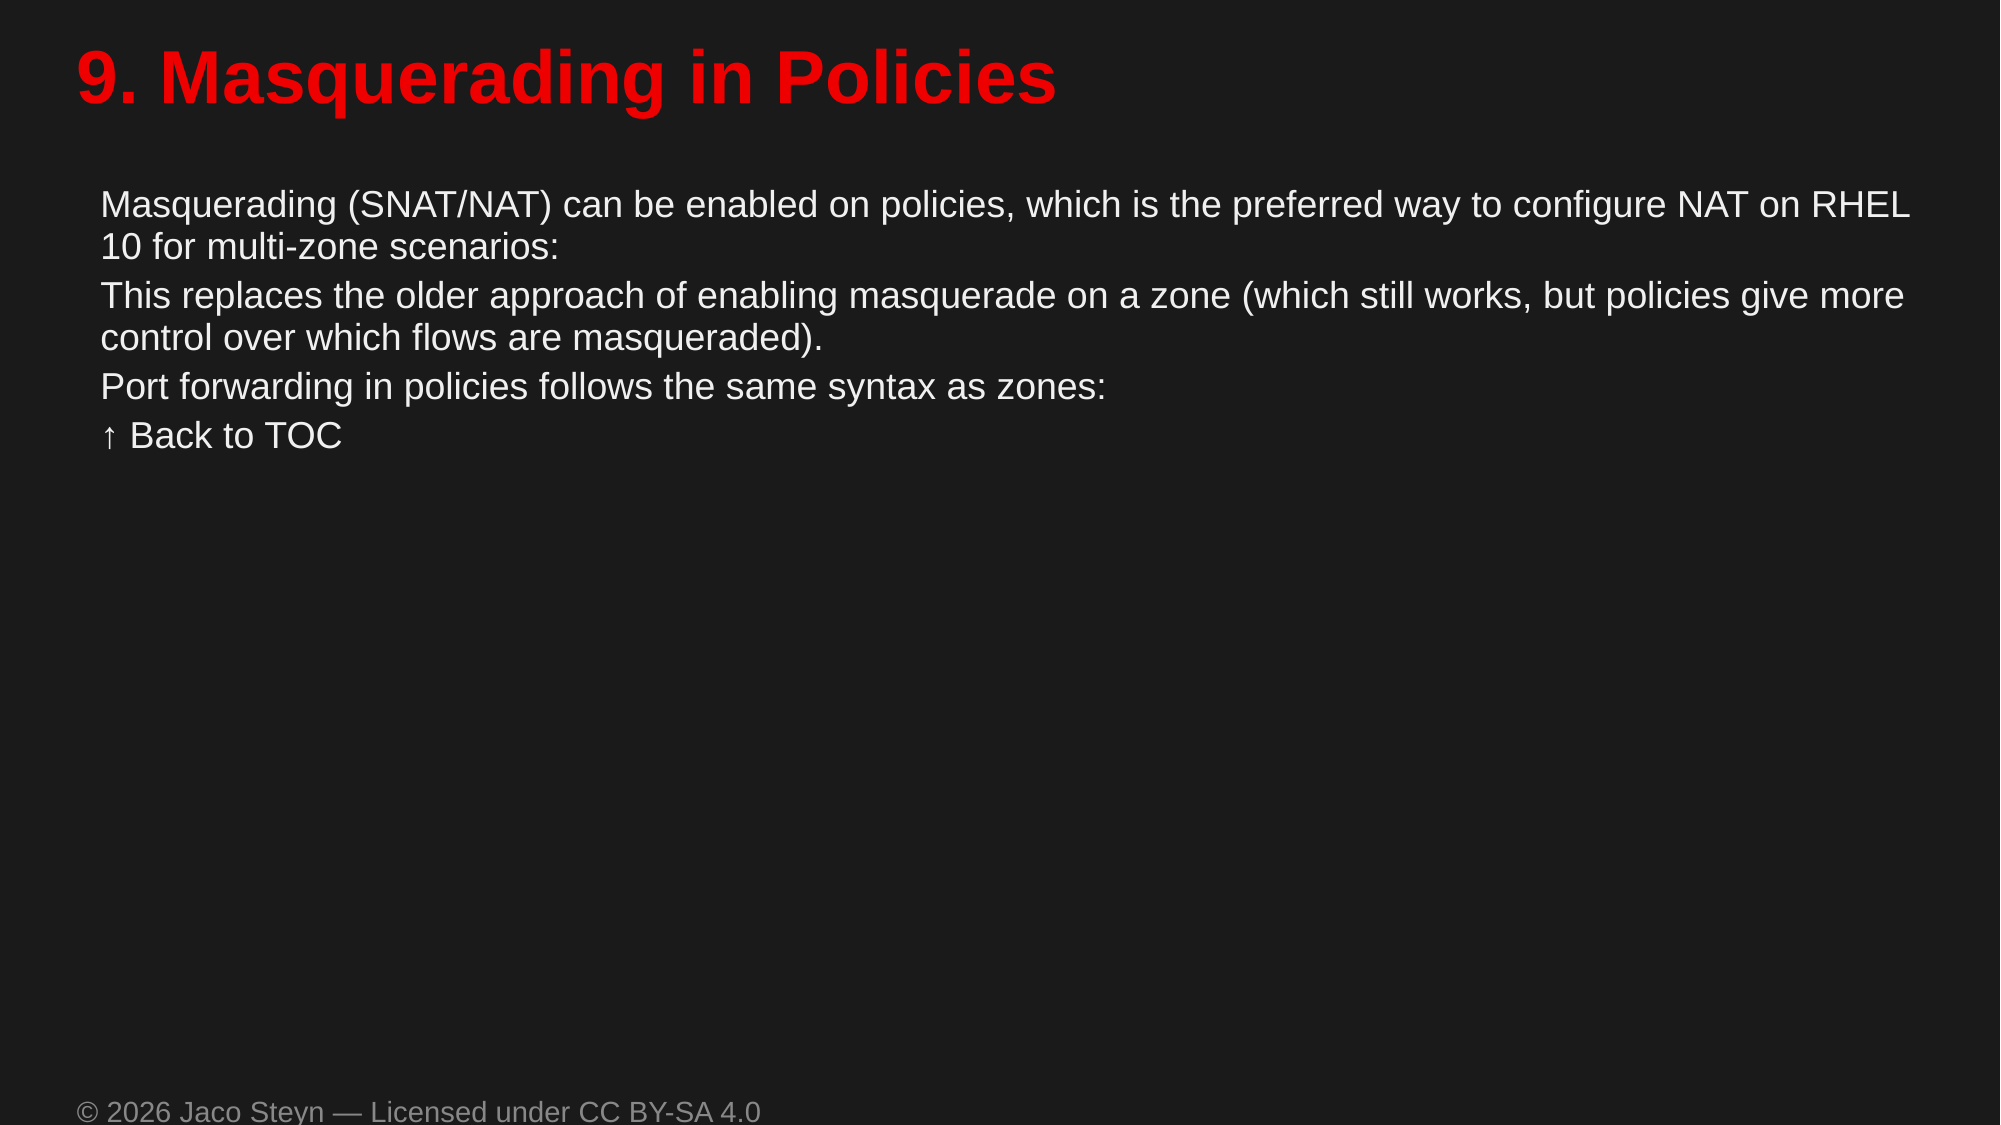

9. Masquerading in Policies
Masquerading (SNAT/NAT) can be enabled on policies, which is the preferred way to configure NAT on RHEL 10 for multi-zone scenarios:
This replaces the older approach of enabling masquerade on a zone (which still works, but policies give more control over which flows are masqueraded).
Port forwarding in policies follows the same syntax as zones:
↑ Back to TOC
© 2026 Jaco Steyn — Licensed under CC BY-SA 4.0